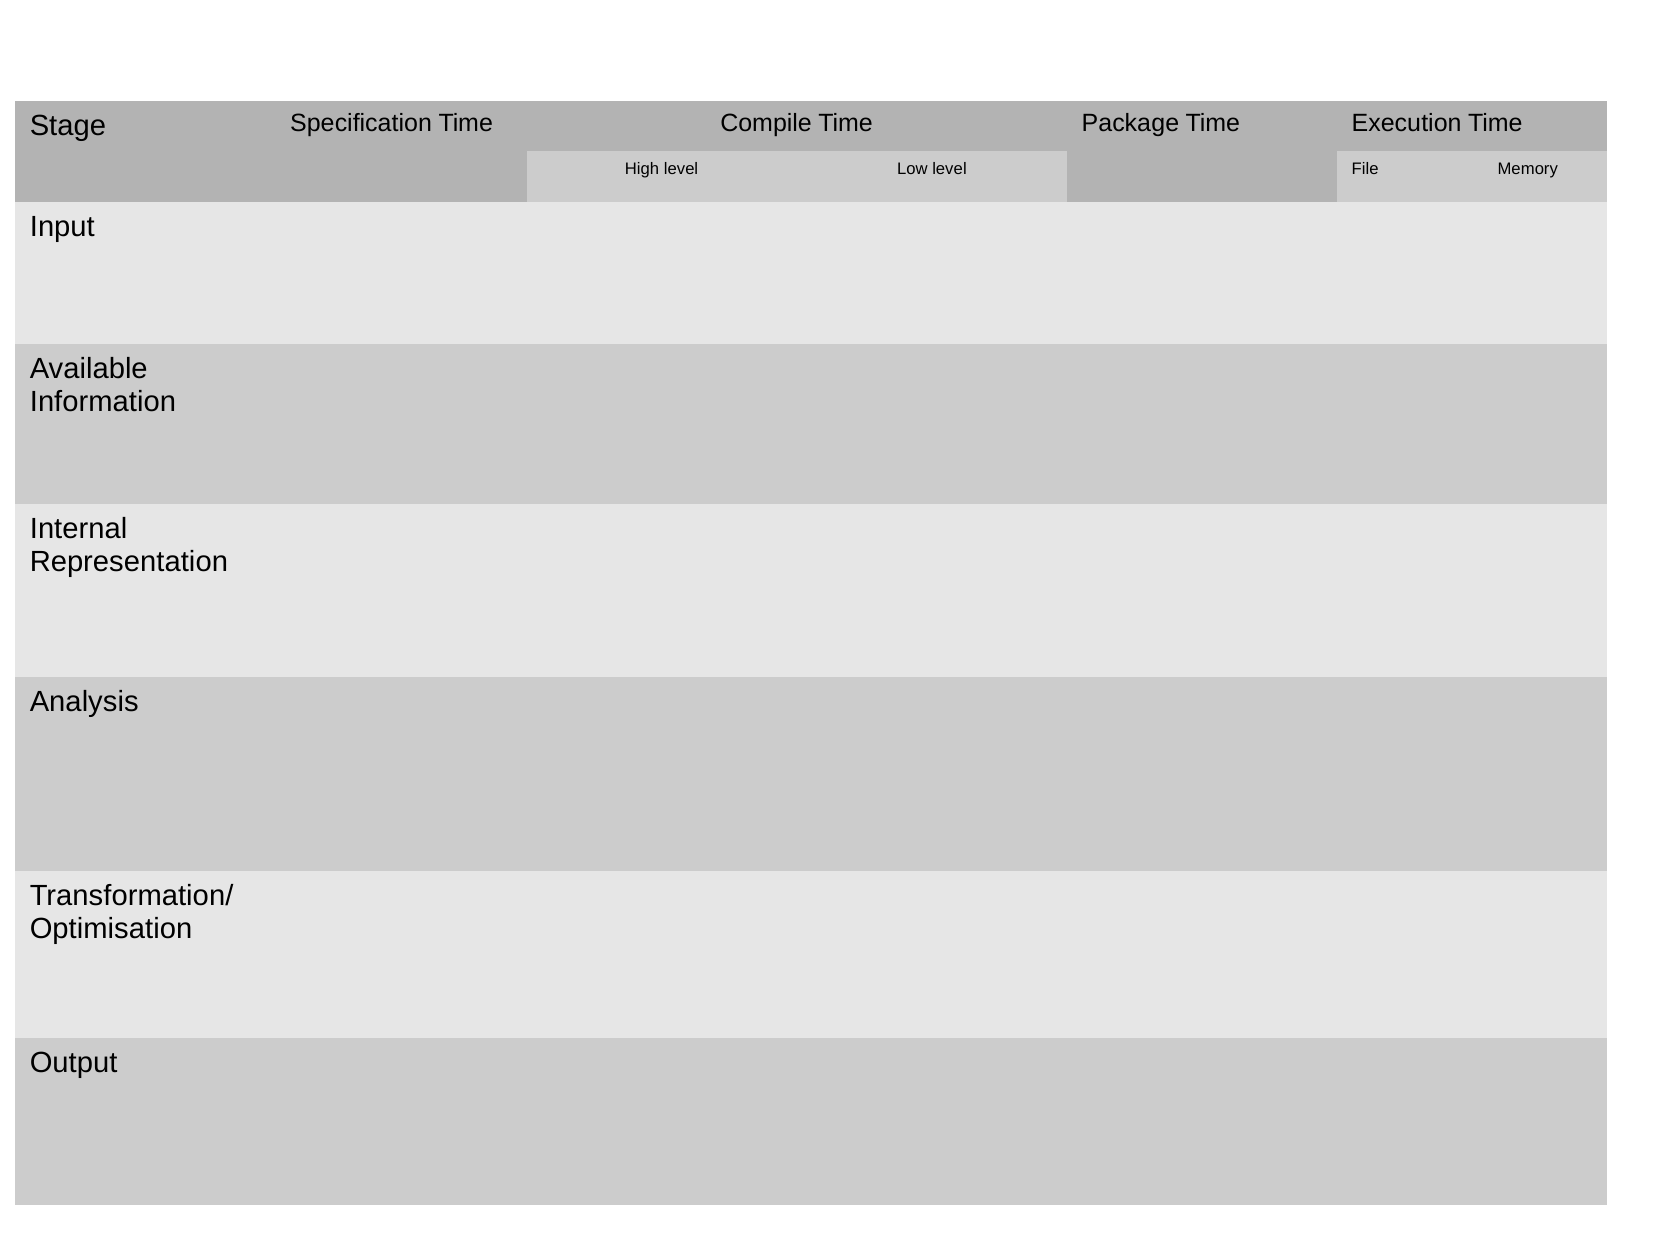

| Stage | Specification Time | Compile Time | | Package Time | Execution Time | |
| --- | --- | --- | --- | --- | --- | --- |
| | | High level | Low level | | File | Memory |
| Input | | | | | | |
| Available Information | | | | | | |
| Internal Representation | | | | | | |
| Analysis | | | | | | |
| Transformation/ Optimisation | | | | | | |
| Output | | | | | | |